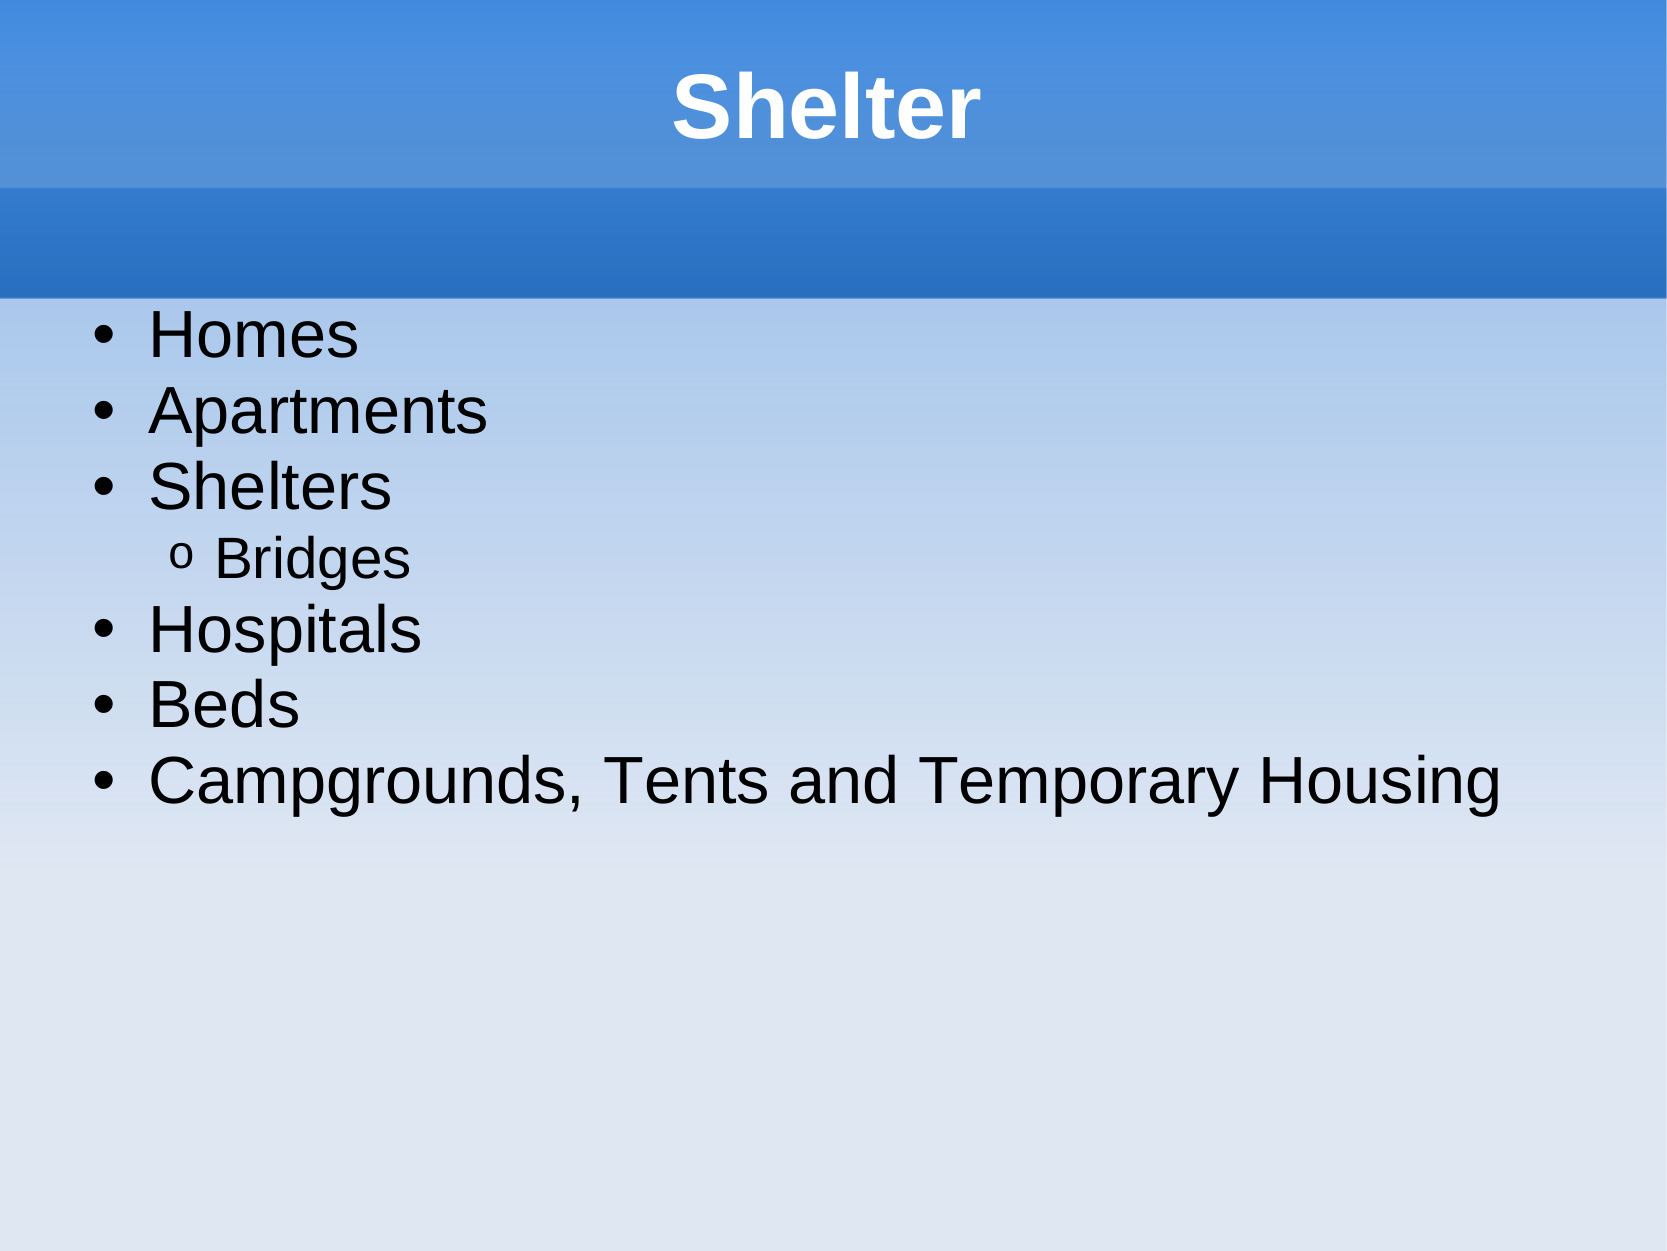

# Shelter
Homes
Apartments
Shelters
Bridges
Hospitals
Beds
Campgrounds, Tents and Temporary Housing